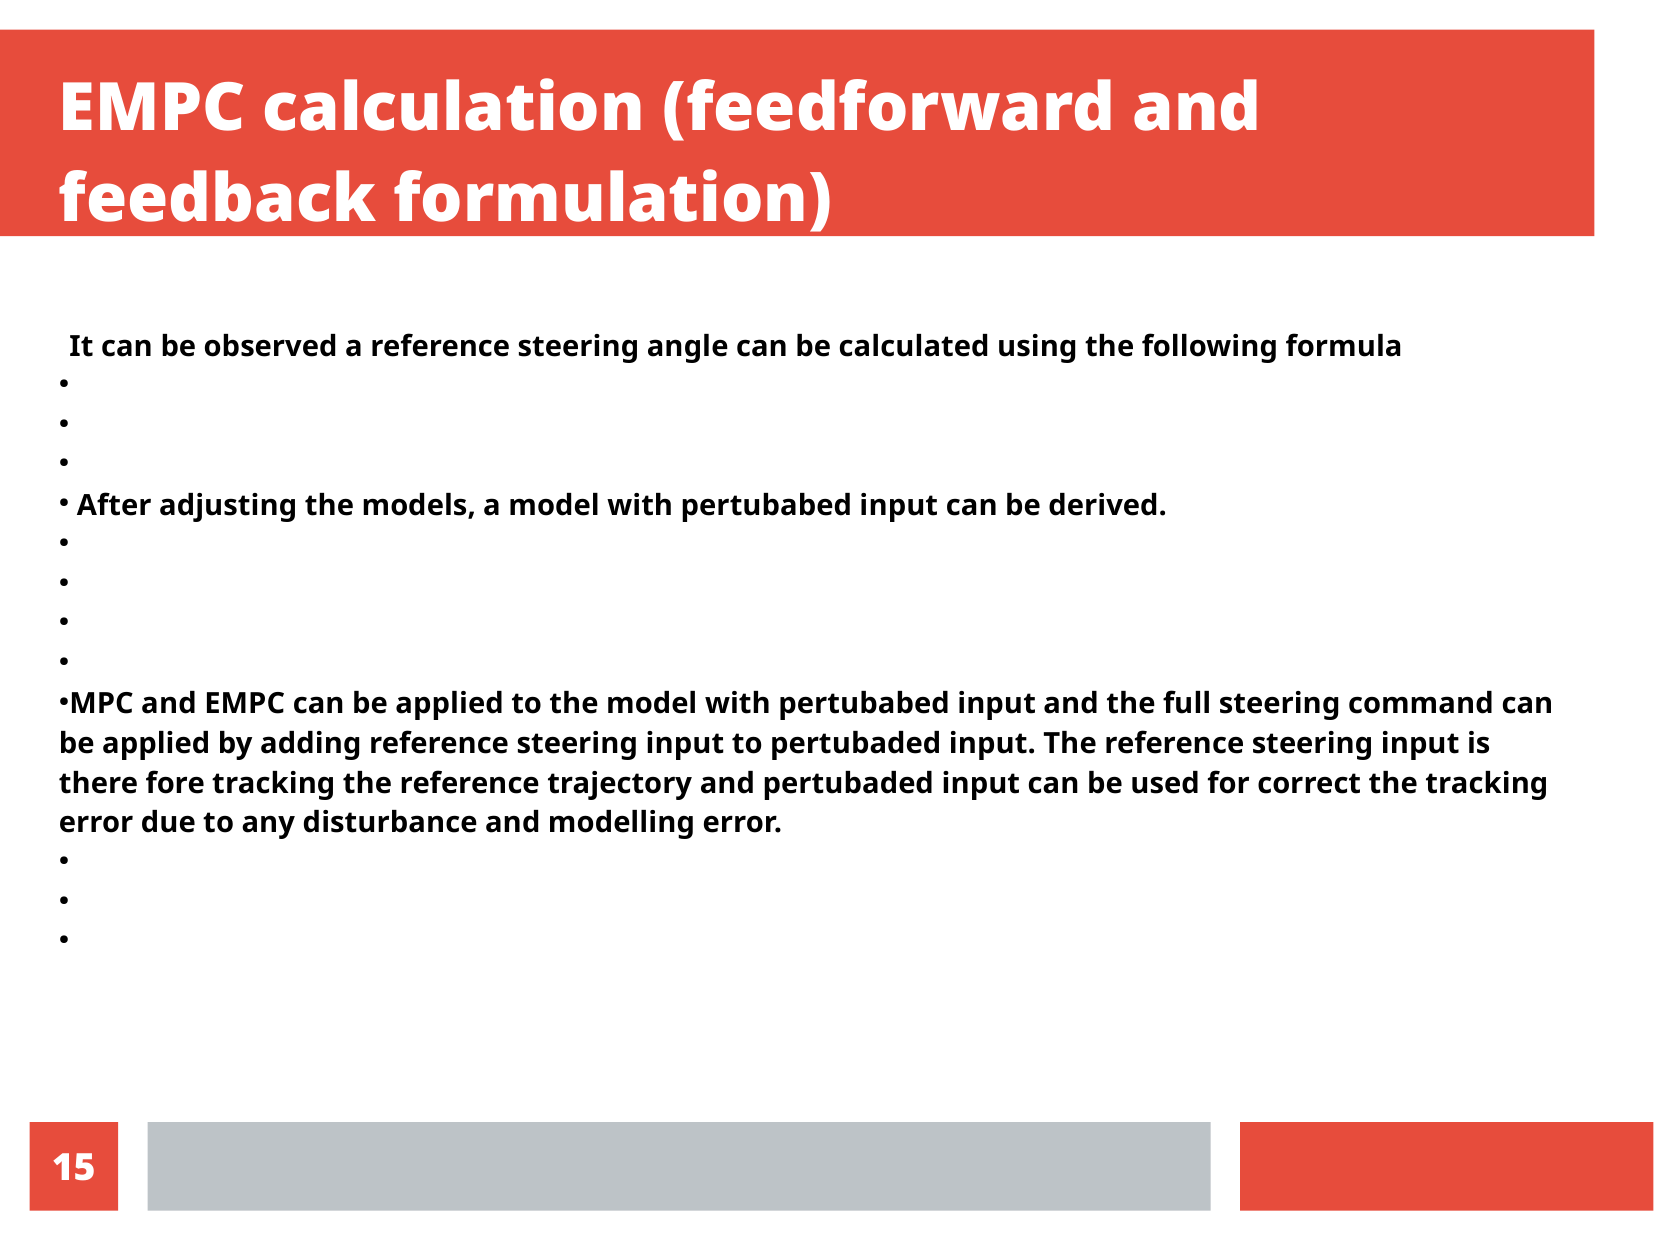

# EMPC calculation (feedforward and feedback formulation)
It can be observed a reference steering angle can be calculated using the following formula
 After adjusting the models, a model with pertubabed input can be derived.
MPC and EMPC can be applied to the model with pertubabed input and the full steering command can be applied by adding reference steering input to pertubaded input. The reference steering input is there fore tracking the reference trajectory and pertubaded input can be used for correct the tracking error due to any disturbance and modelling error.
15